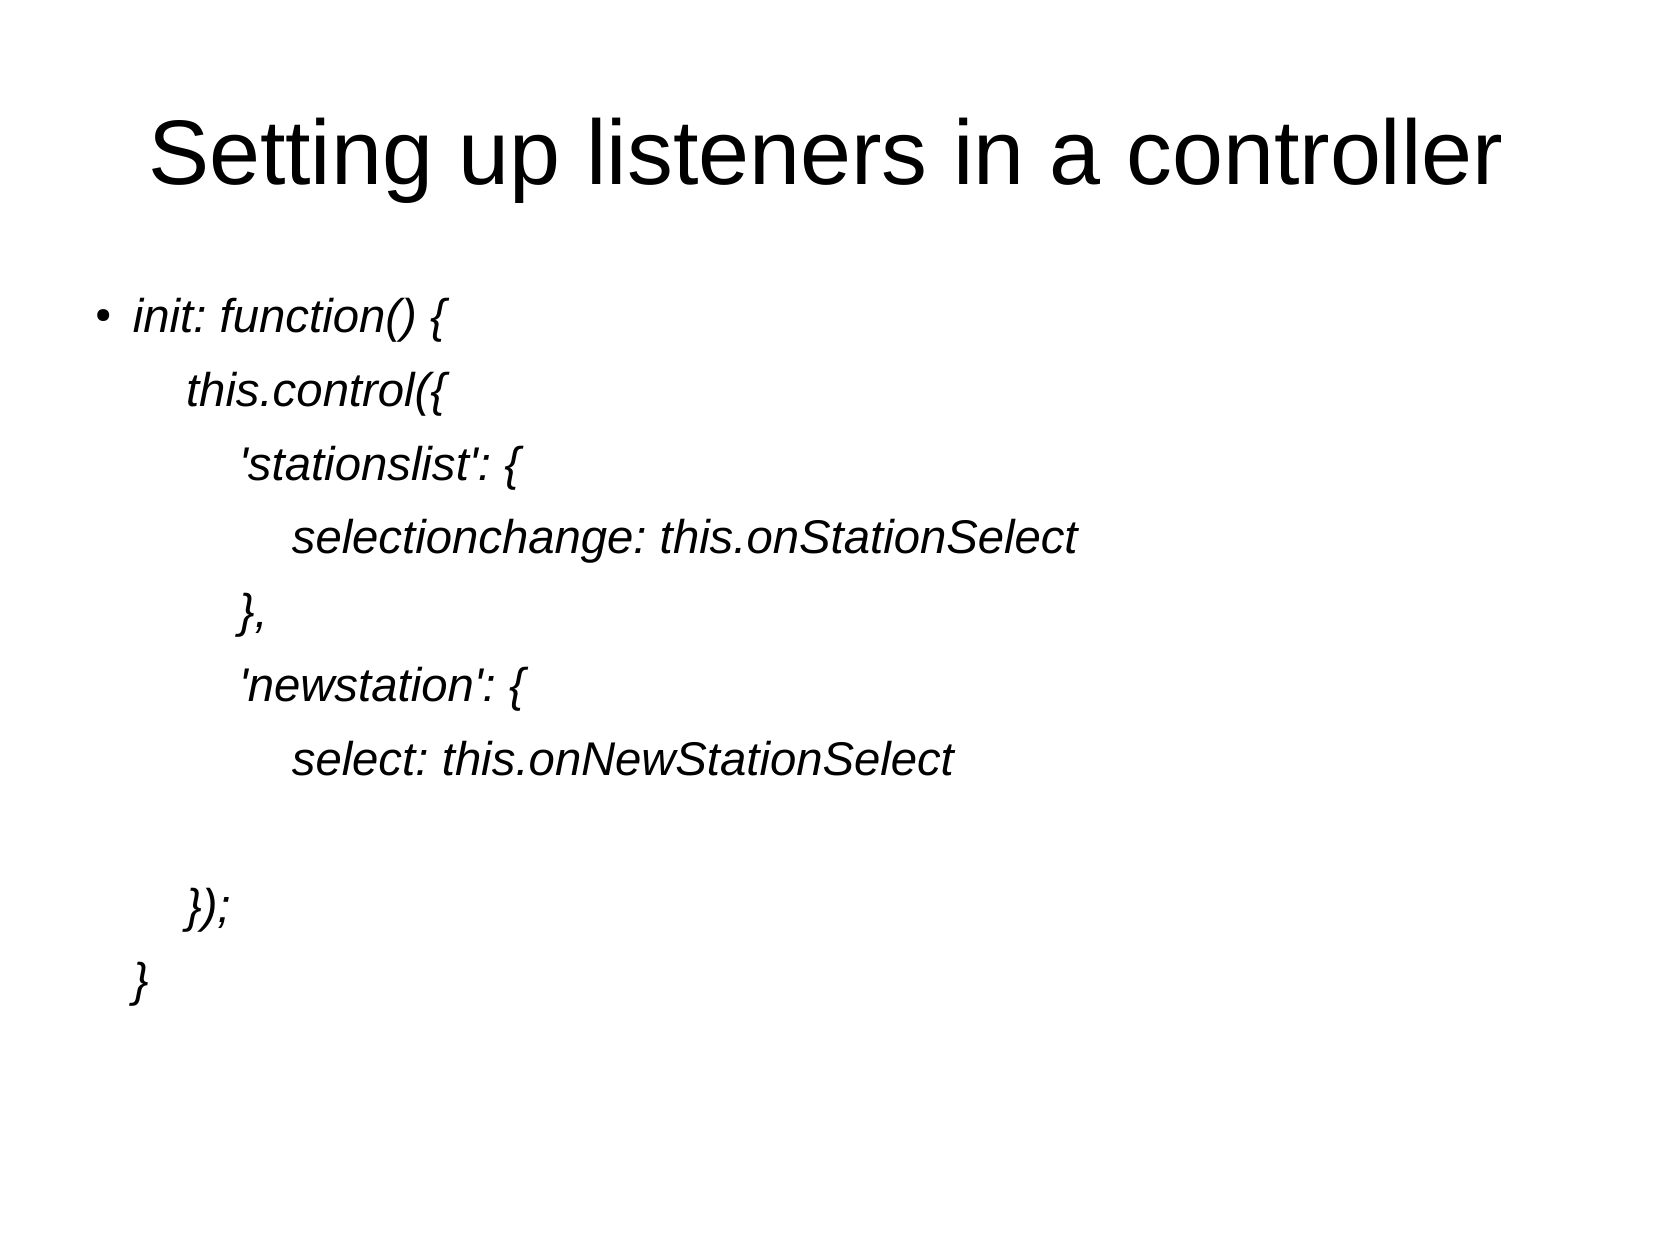

# Setting up listeners in a controller
init: function() {
 this.control({
 'stationslist': {
 selectionchange: this.onStationSelect
 },
 'newstation': {
 select: this.onNewStationSelect
 });
}